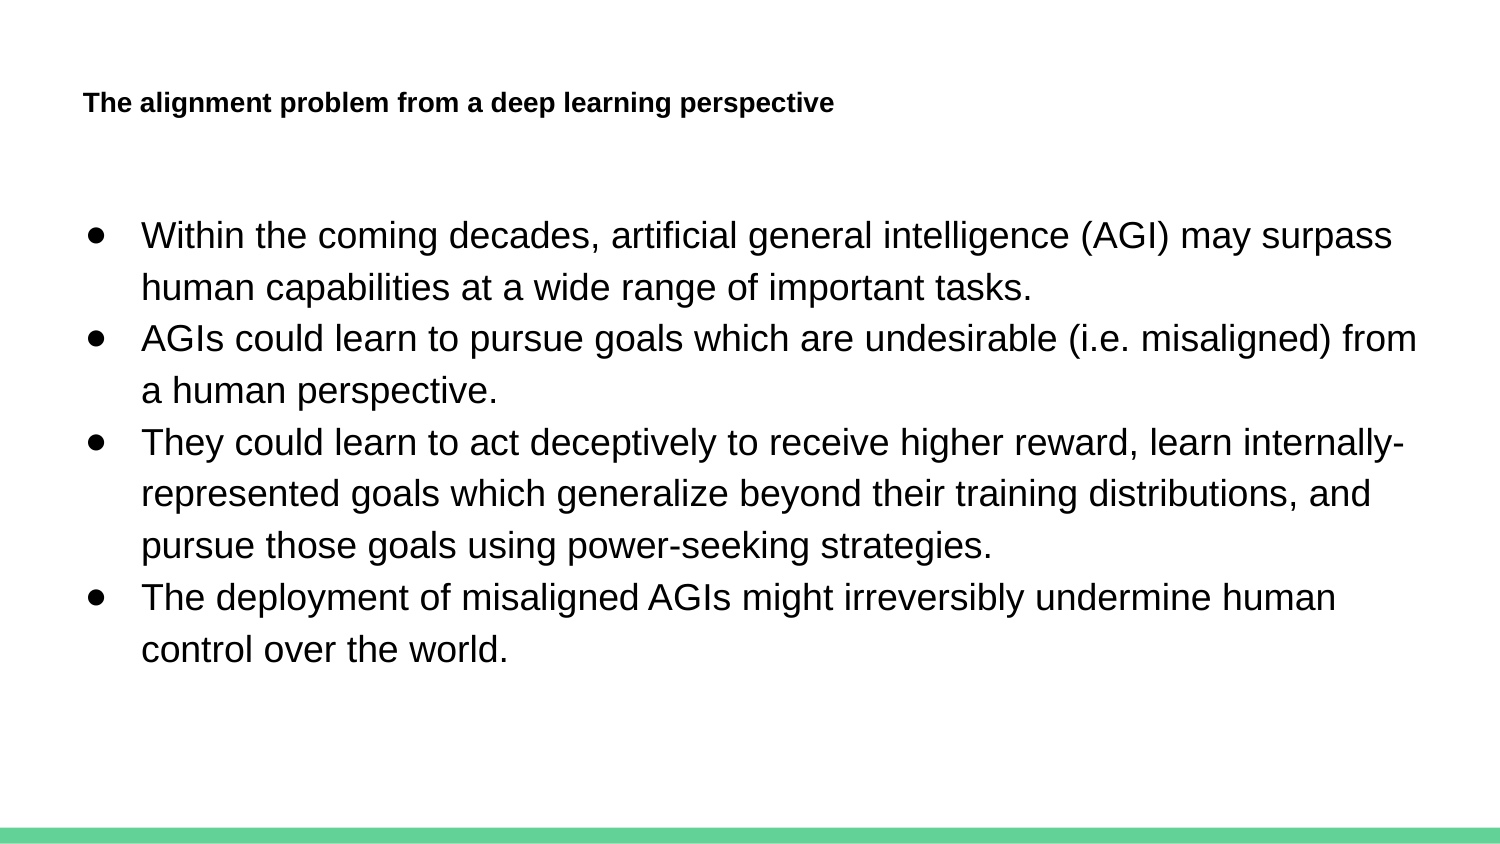

# The alignment problem from a deep learning perspective
Within the coming decades, artificial general intelligence (AGI) may surpass human capabilities at a wide range of important tasks.
AGIs could learn to pursue goals which are undesirable (i.e. misaligned) from a human perspective.
They could learn to act deceptively to receive higher reward, learn internally-represented goals which generalize beyond their training distributions, and pursue those goals using power-seeking strategies.
The deployment of misaligned AGIs might irreversibly undermine human control over the world.